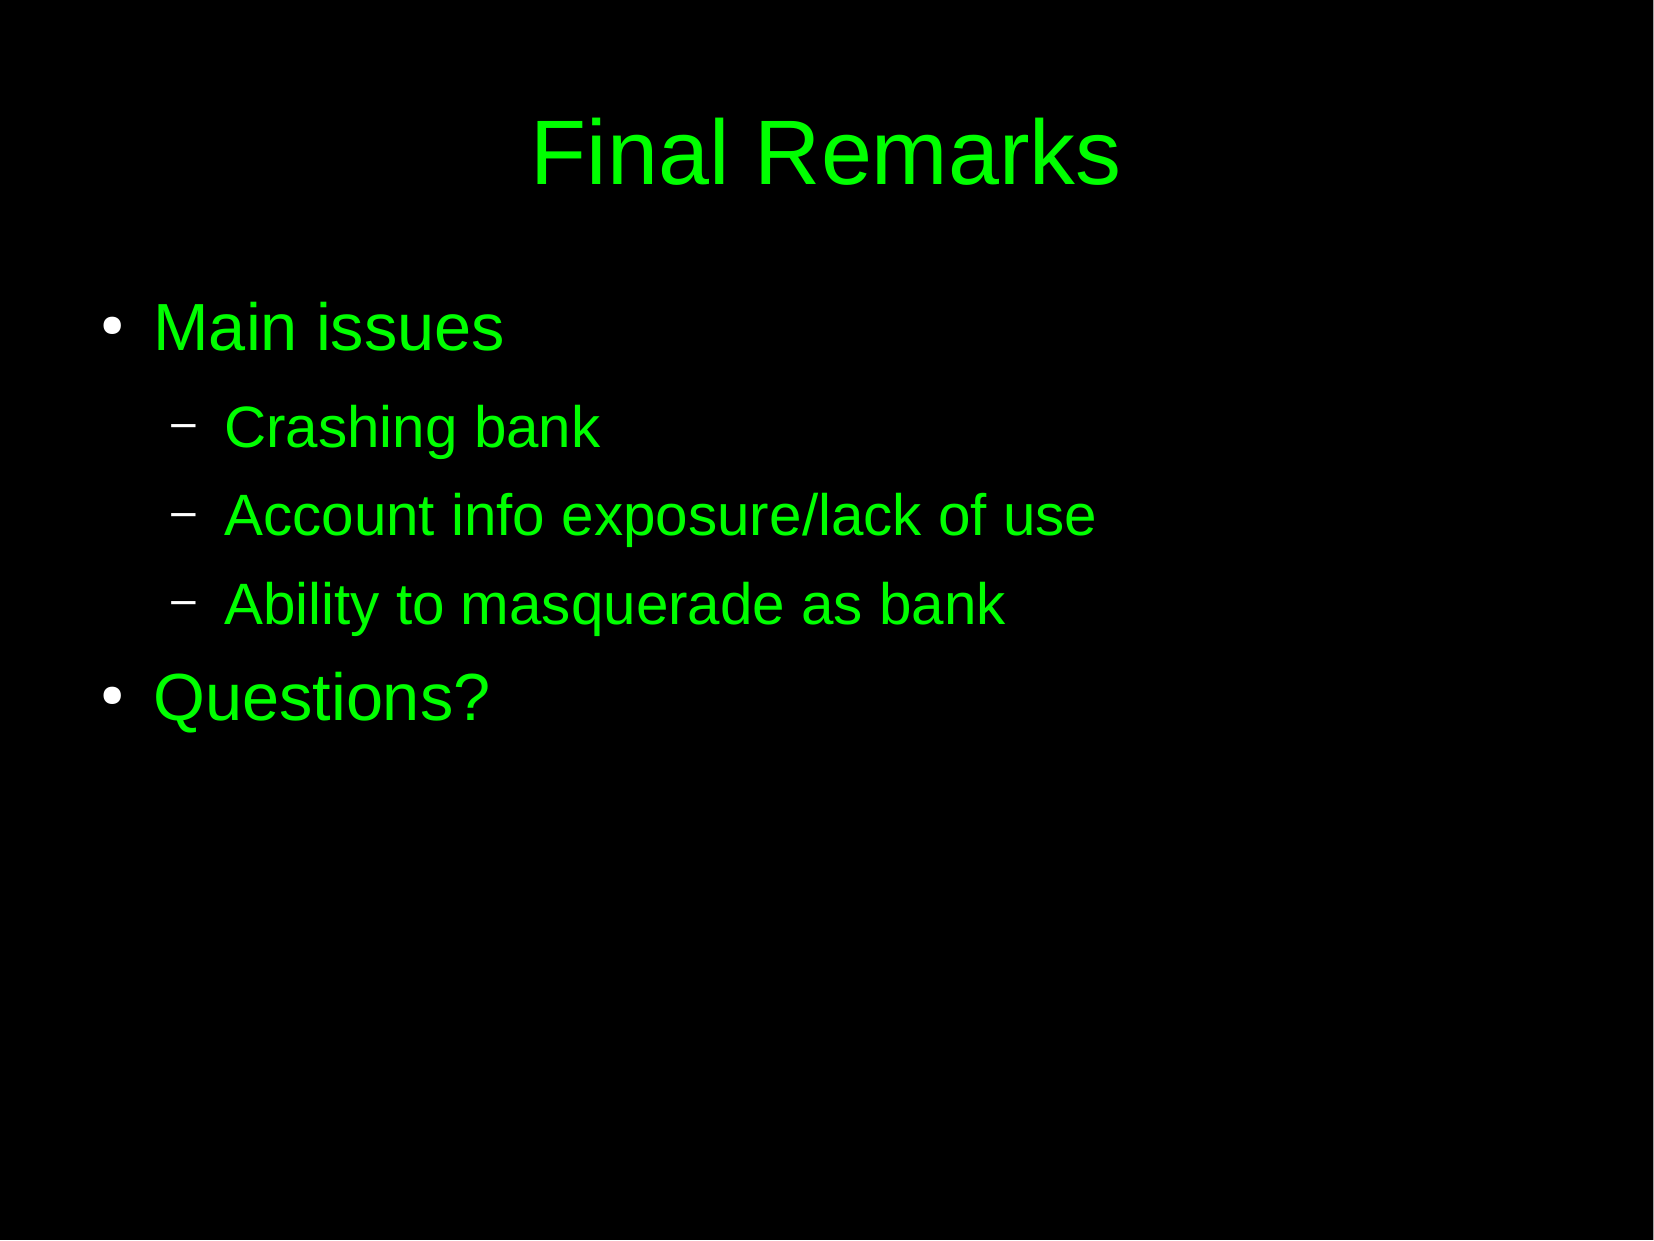

# Final Remarks
Main issues
Crashing bank
Account info exposure/lack of use
Ability to masquerade as bank
Questions?